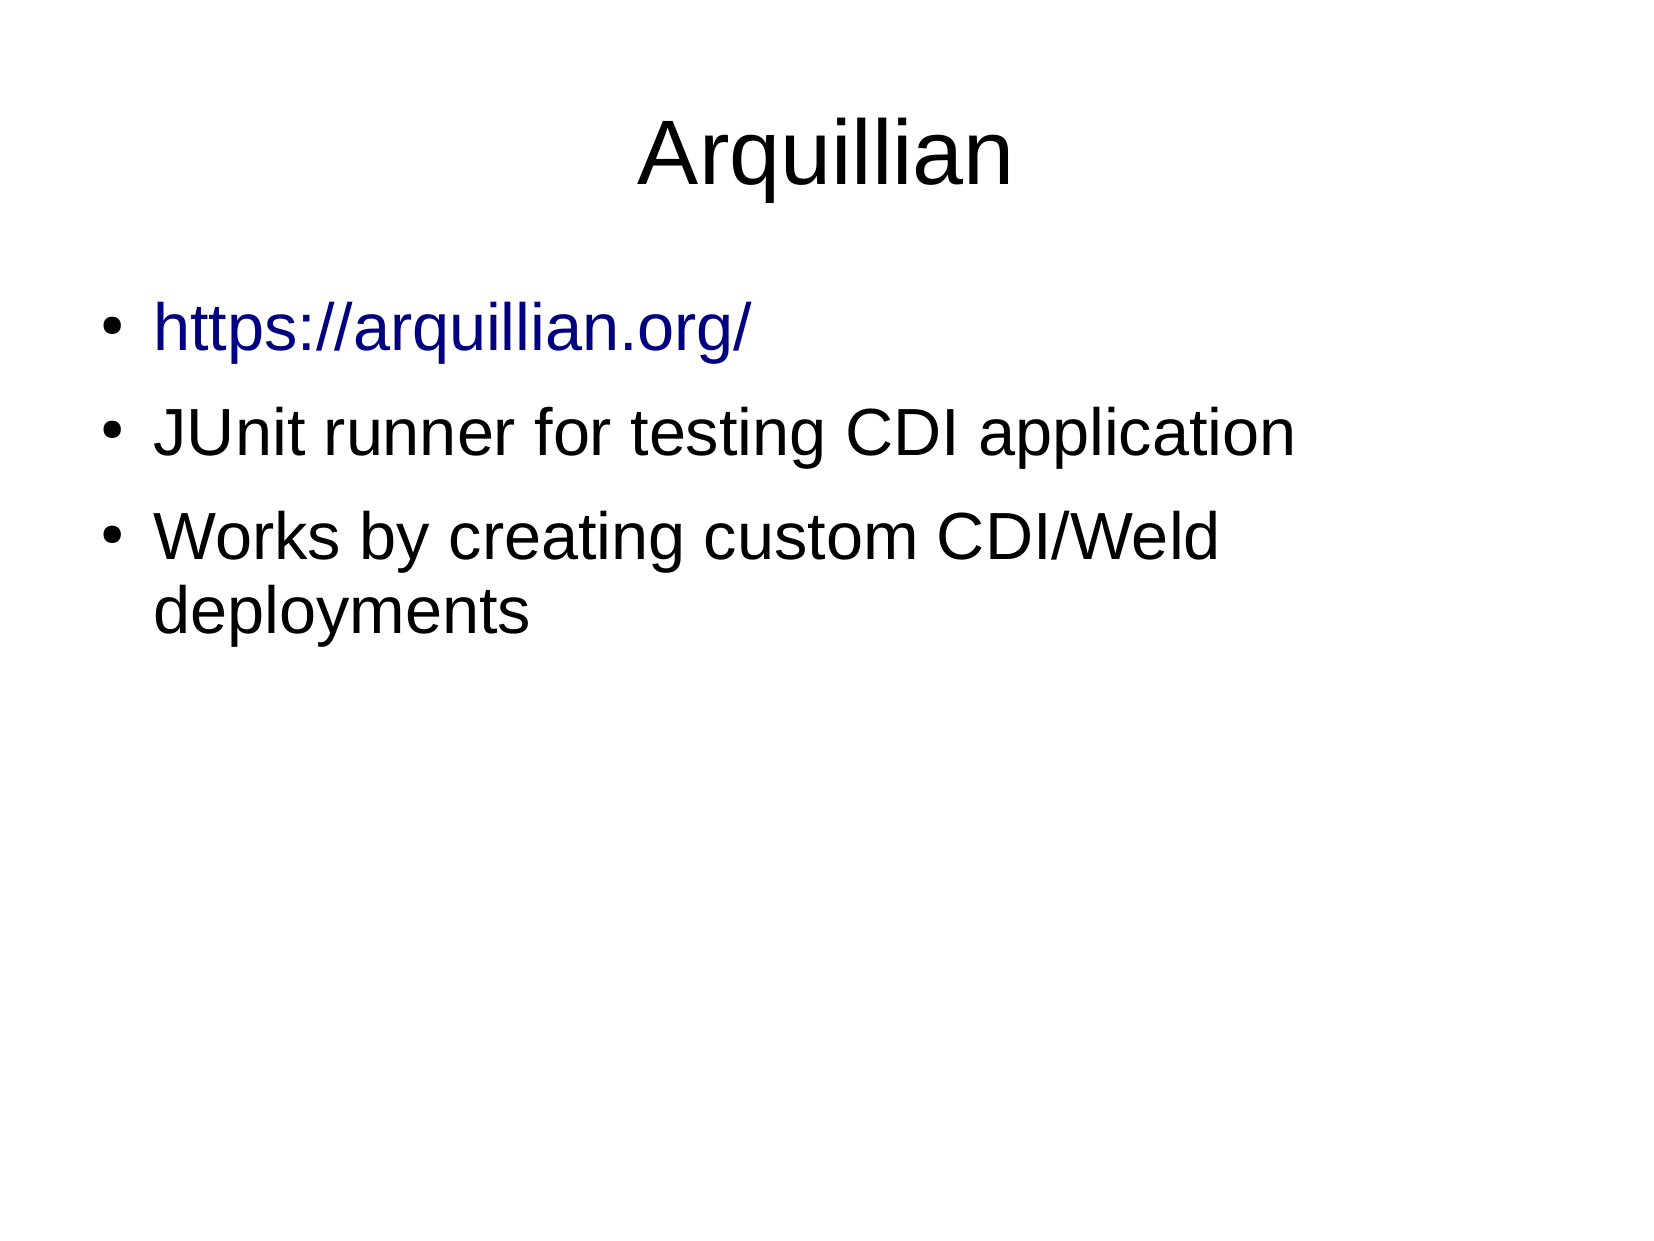

# Arquillian
https://arquillian.org/
JUnit runner for testing CDI application
Works by creating custom CDI/Weld deployments